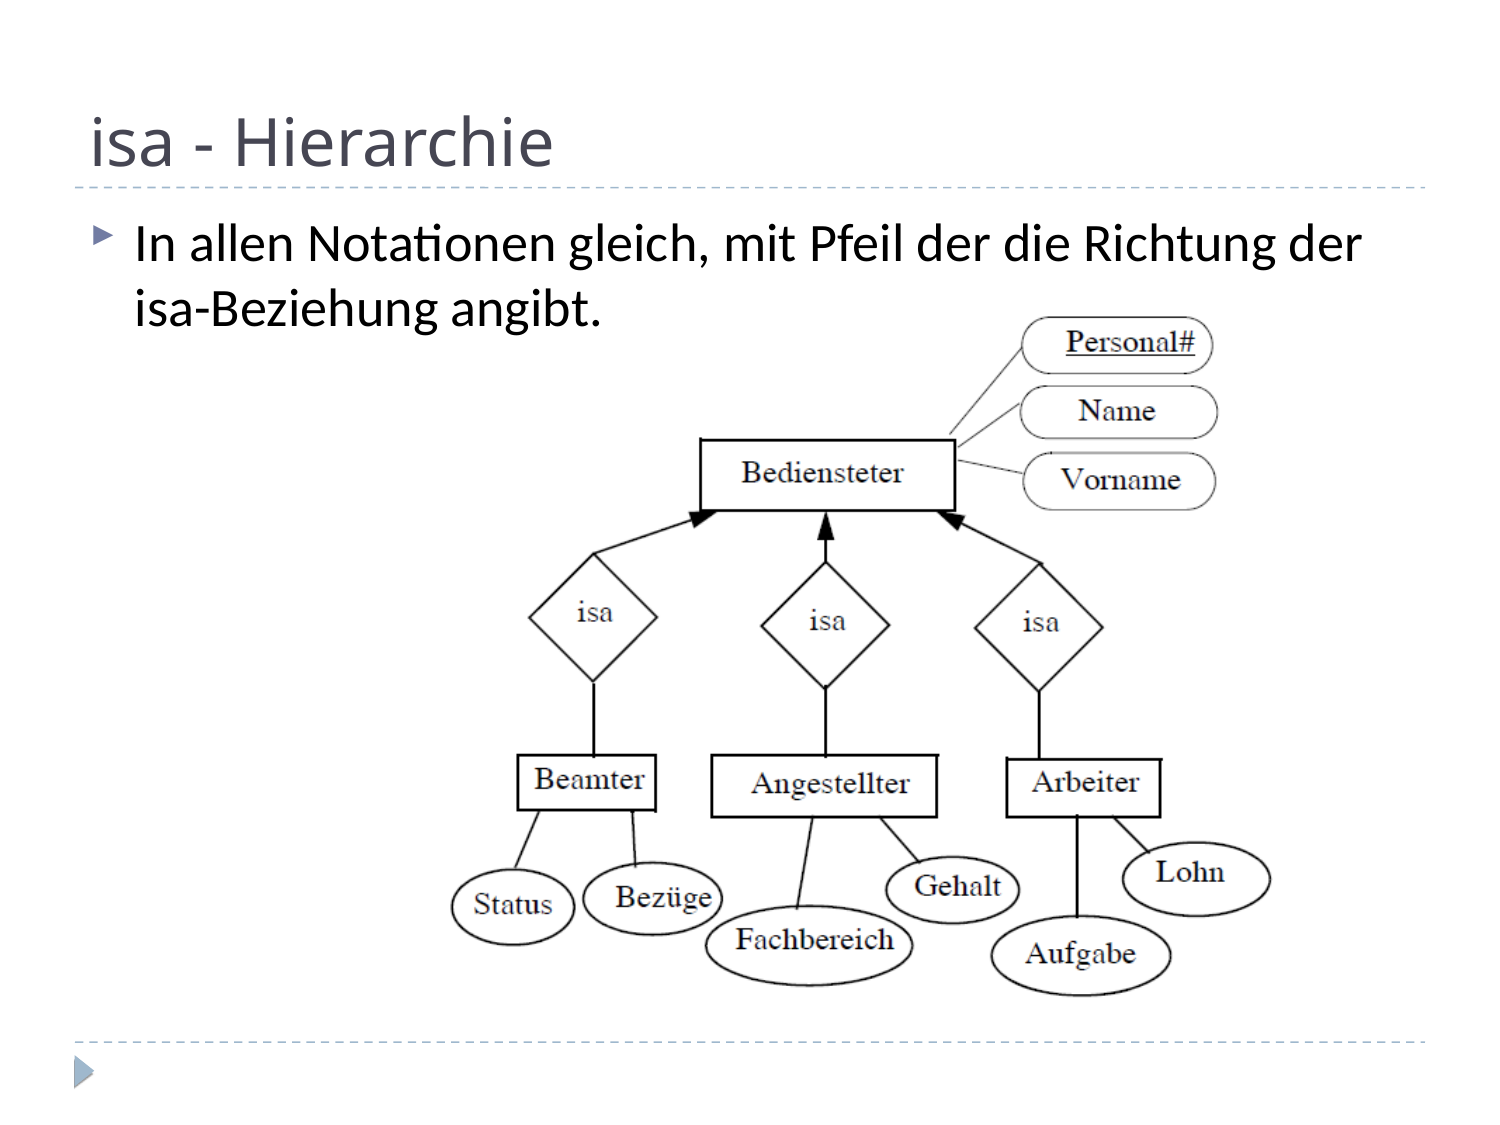

# isa - Hierarchie
In allen Notationen gleich, mit Pfeil der die Richtung der isa-Beziehung angibt.